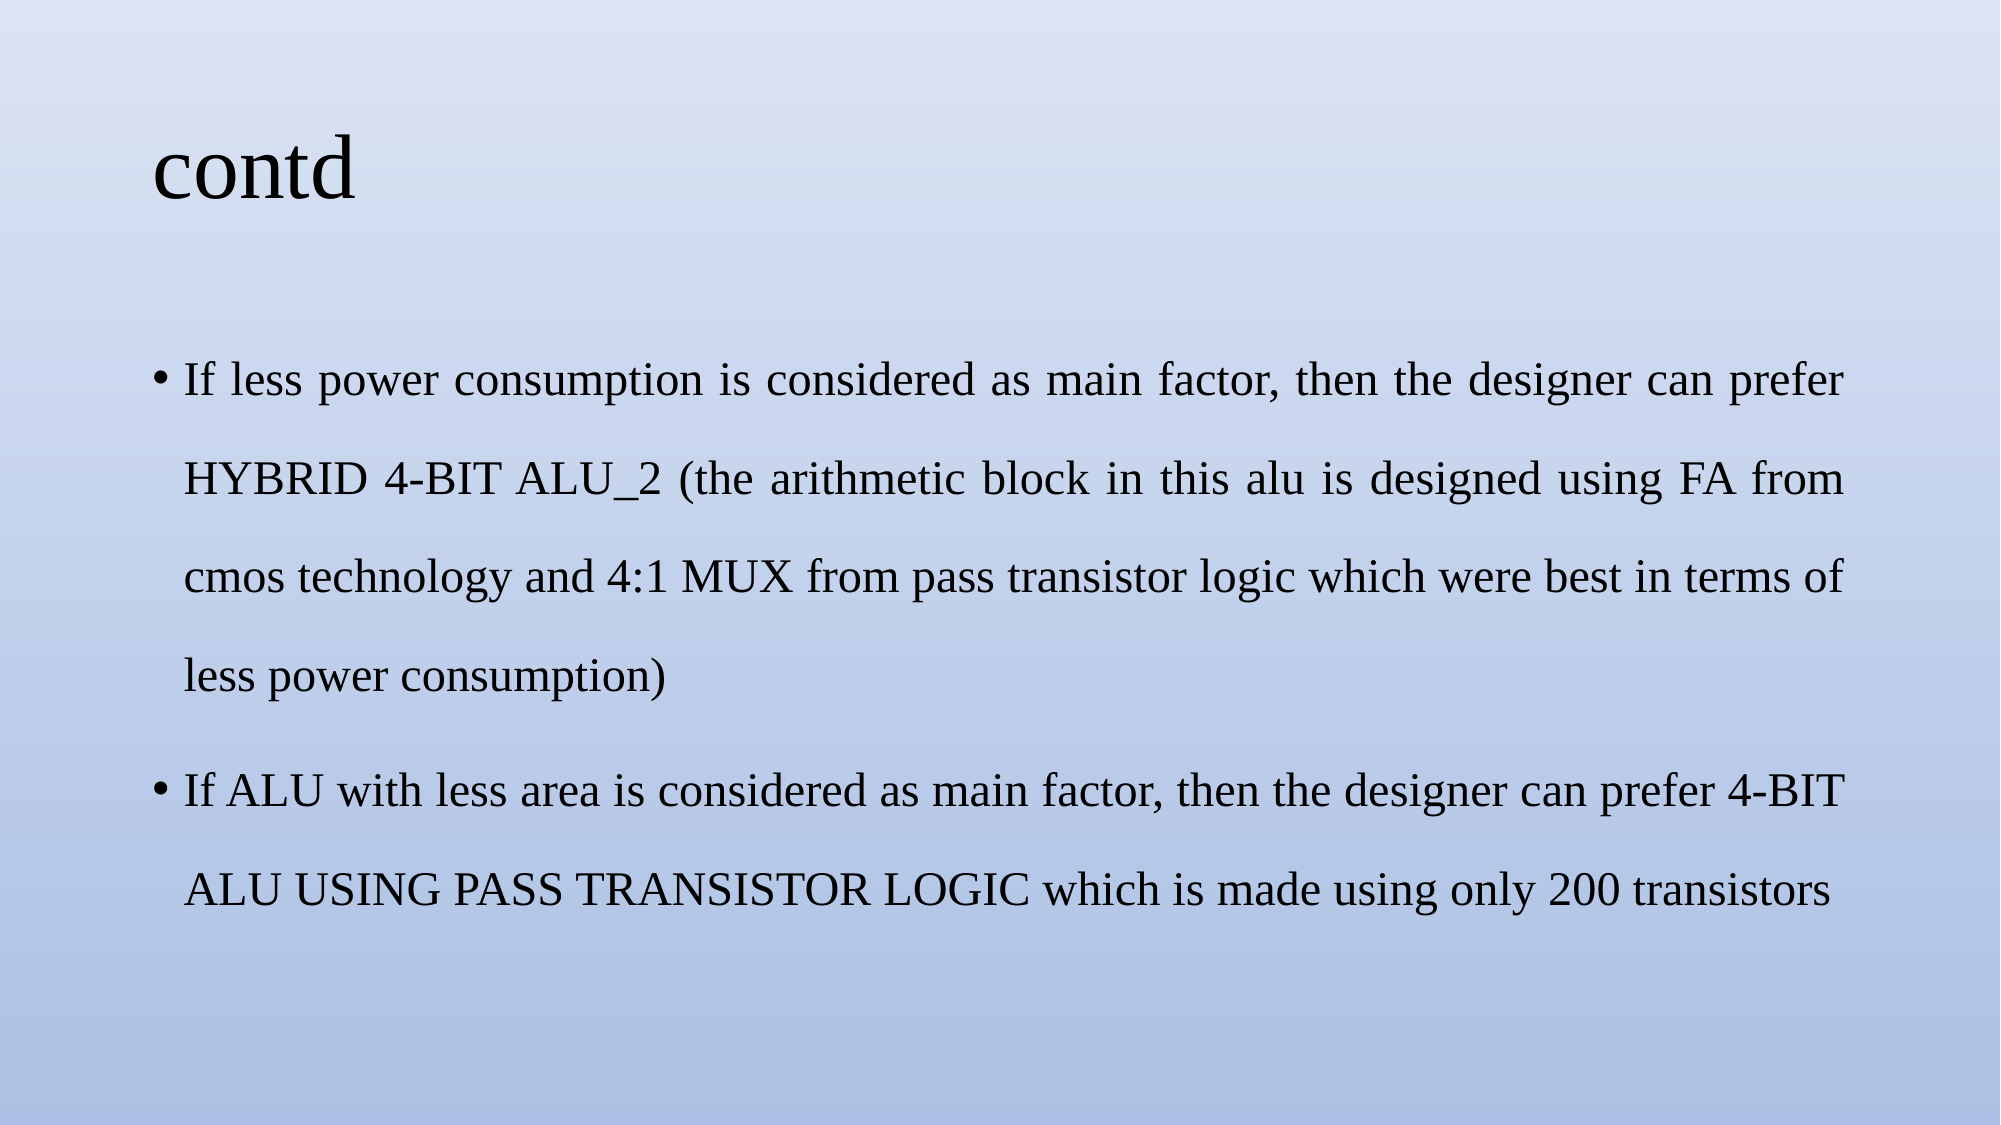

# contd
If less power consumption is considered as main factor, then the designer can prefer HYBRID 4-BIT ALU_2 (the arithmetic block in this alu is designed using FA from cmos technology and 4:1 MUX from pass transistor logic which were best in terms of less power consumption)
If ALU with less area is considered as main factor, then the designer can prefer 4-BIT ALU USING PASS TRANSISTOR LOGIC which is made using only 200 transistors